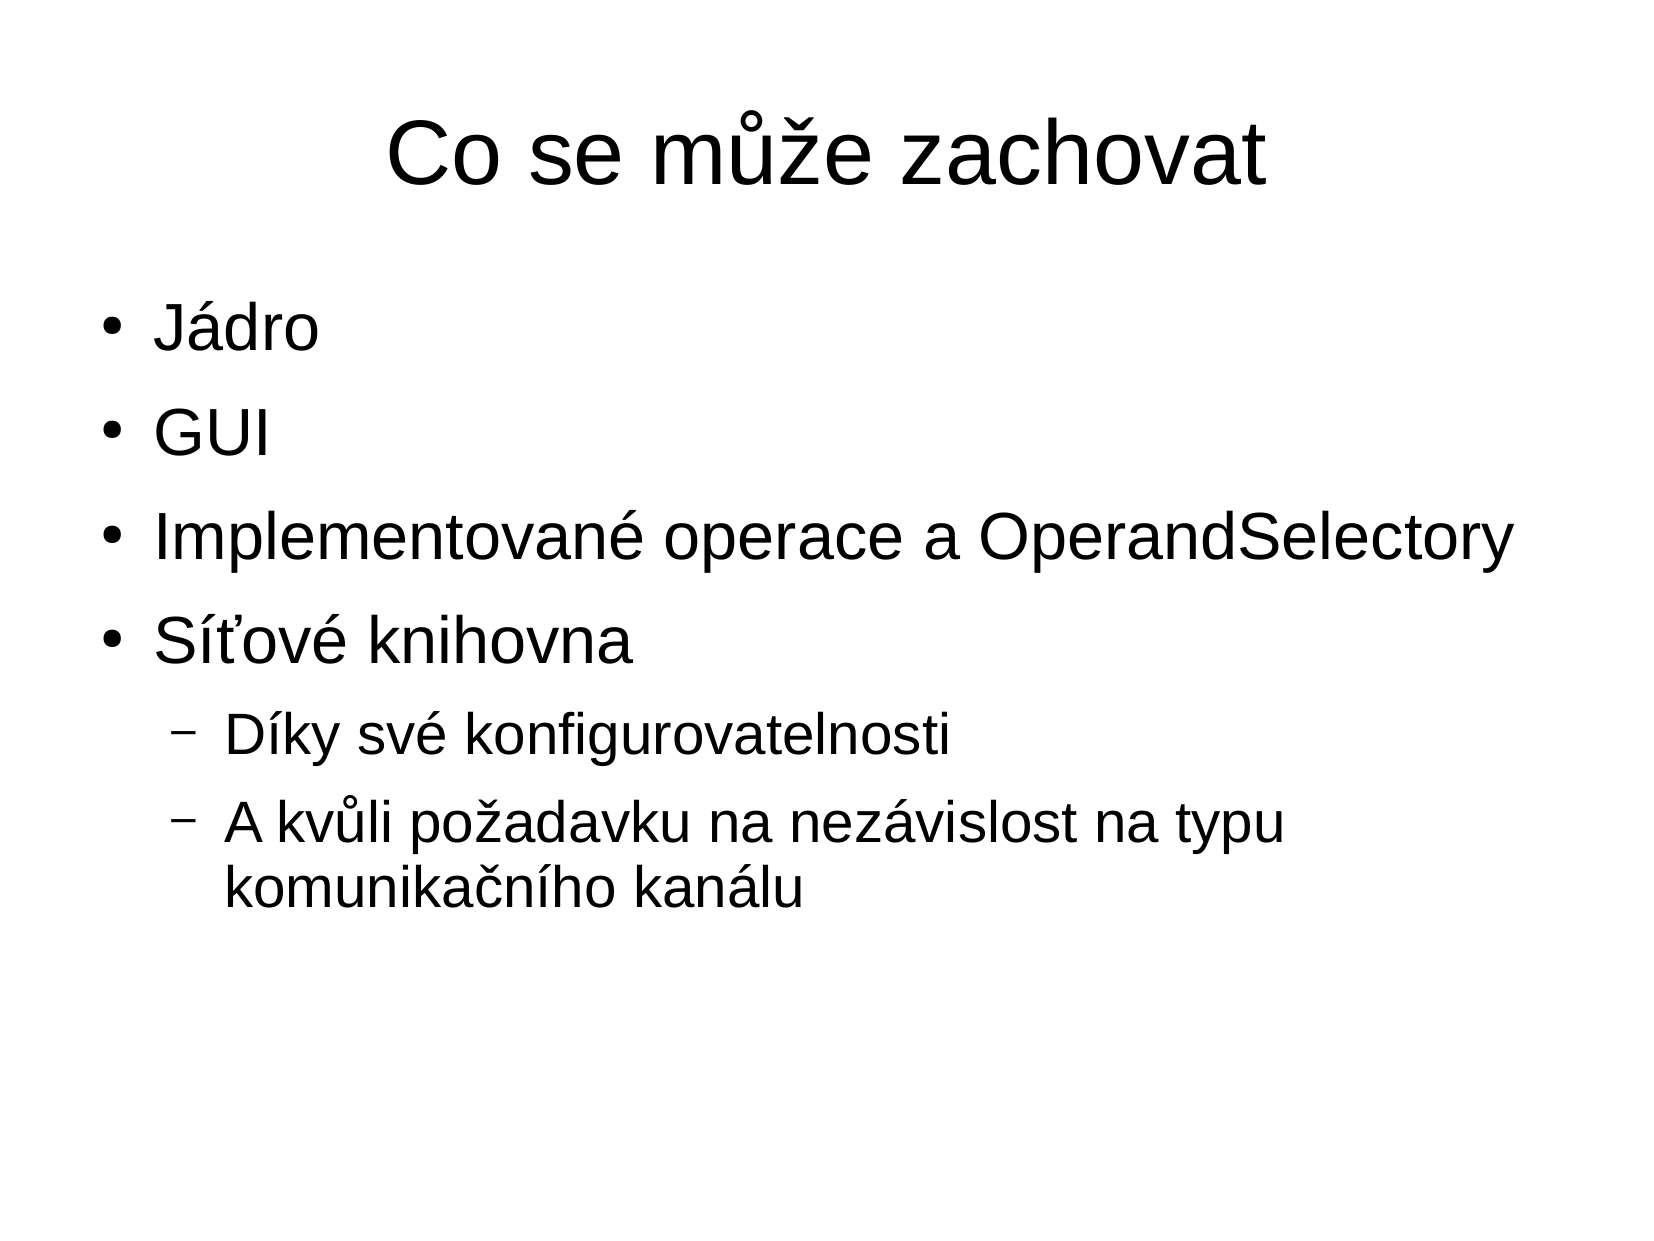

# Co se může zachovat
Jádro
GUI
Implementované operace a OperandSelectory
Síťové knihovna
Díky své konfigurovatelnosti
A kvůli požadavku na nezávislost na typu komunikačního kanálu